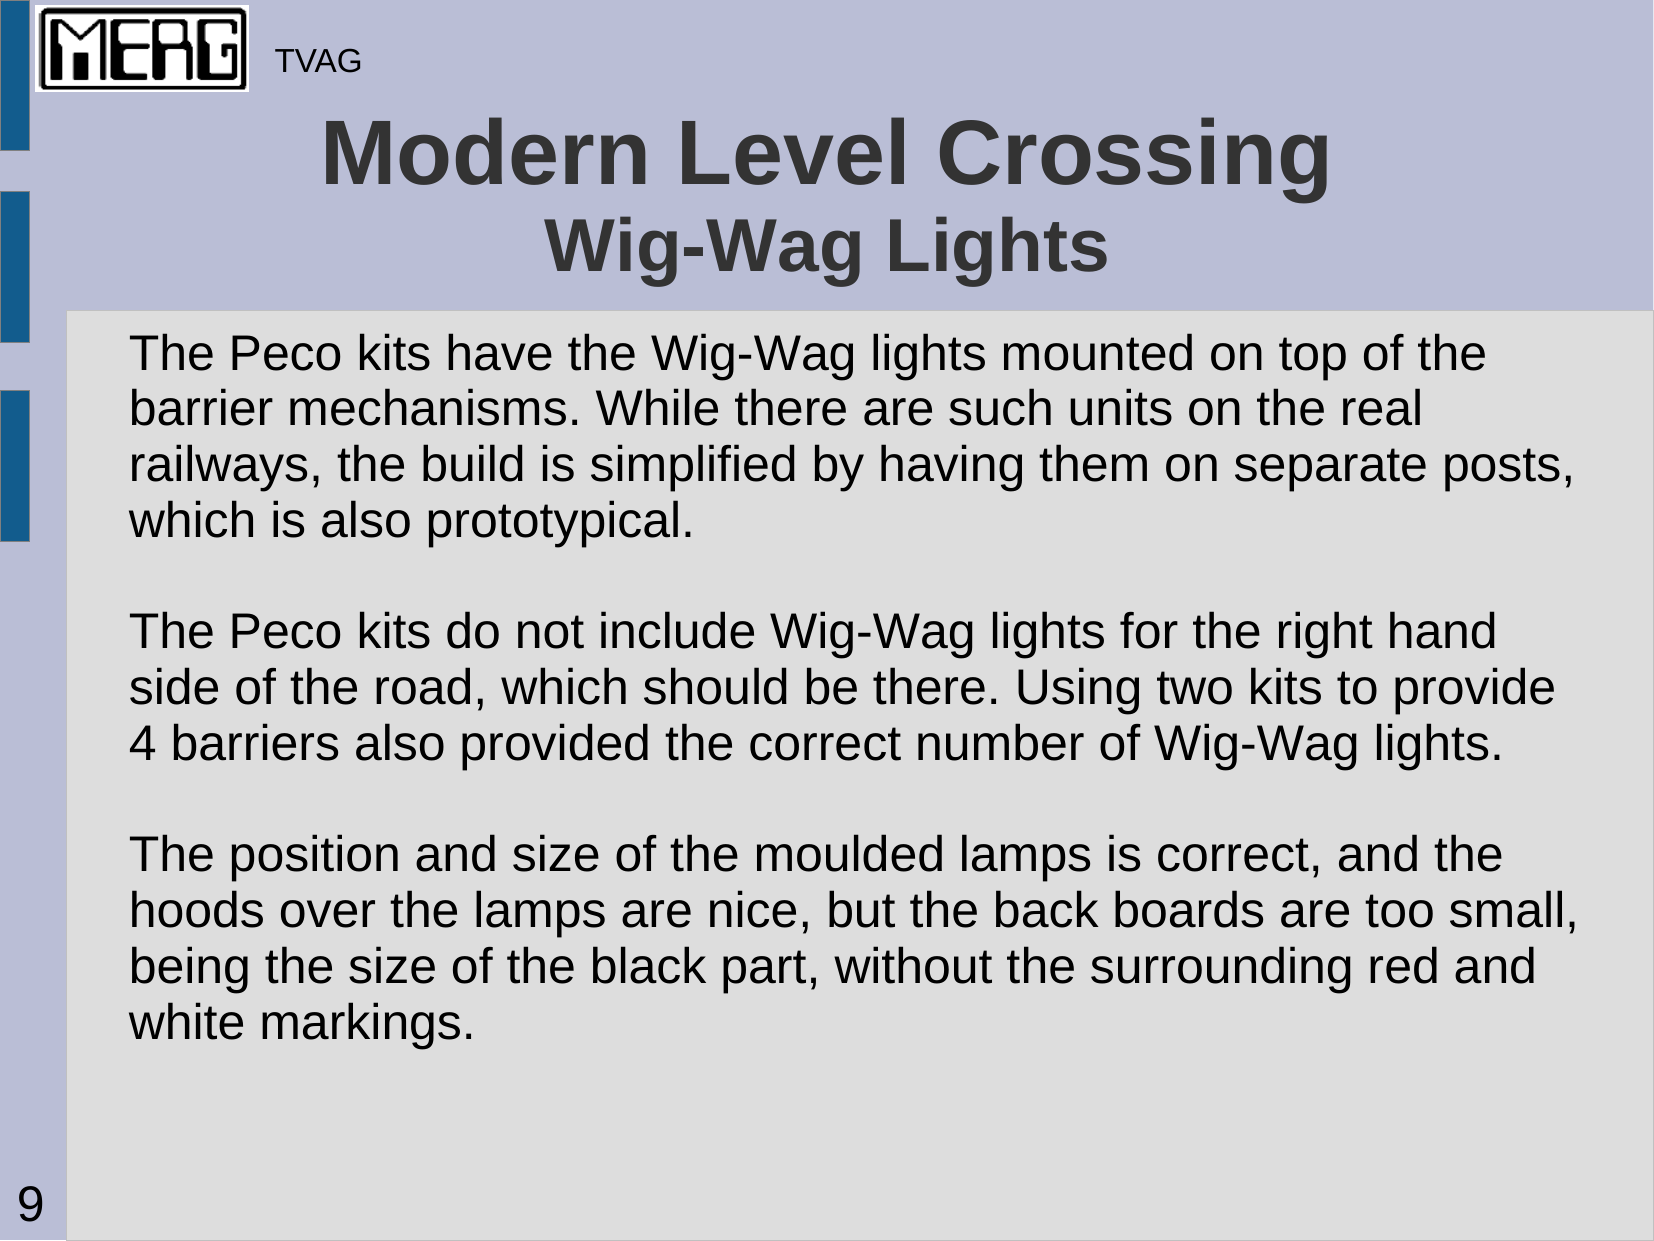

TVAG
# Modern Level Crossing Wig-Wag Lights
The Peco kits have the Wig-Wag lights mounted on top of the barrier mechanisms. While there are such units on the real railways, the build is simplified by having them on separate posts, which is also prototypical.
The Peco kits do not include Wig-Wag lights for the right hand side of the road, which should be there. Using two kits to provide 4 barriers also provided the correct number of Wig-Wag lights.
The position and size of the moulded lamps is correct, and the hoods over the lamps are nice, but the back boards are too small, being the size of the black part, without the surrounding red and white markings.